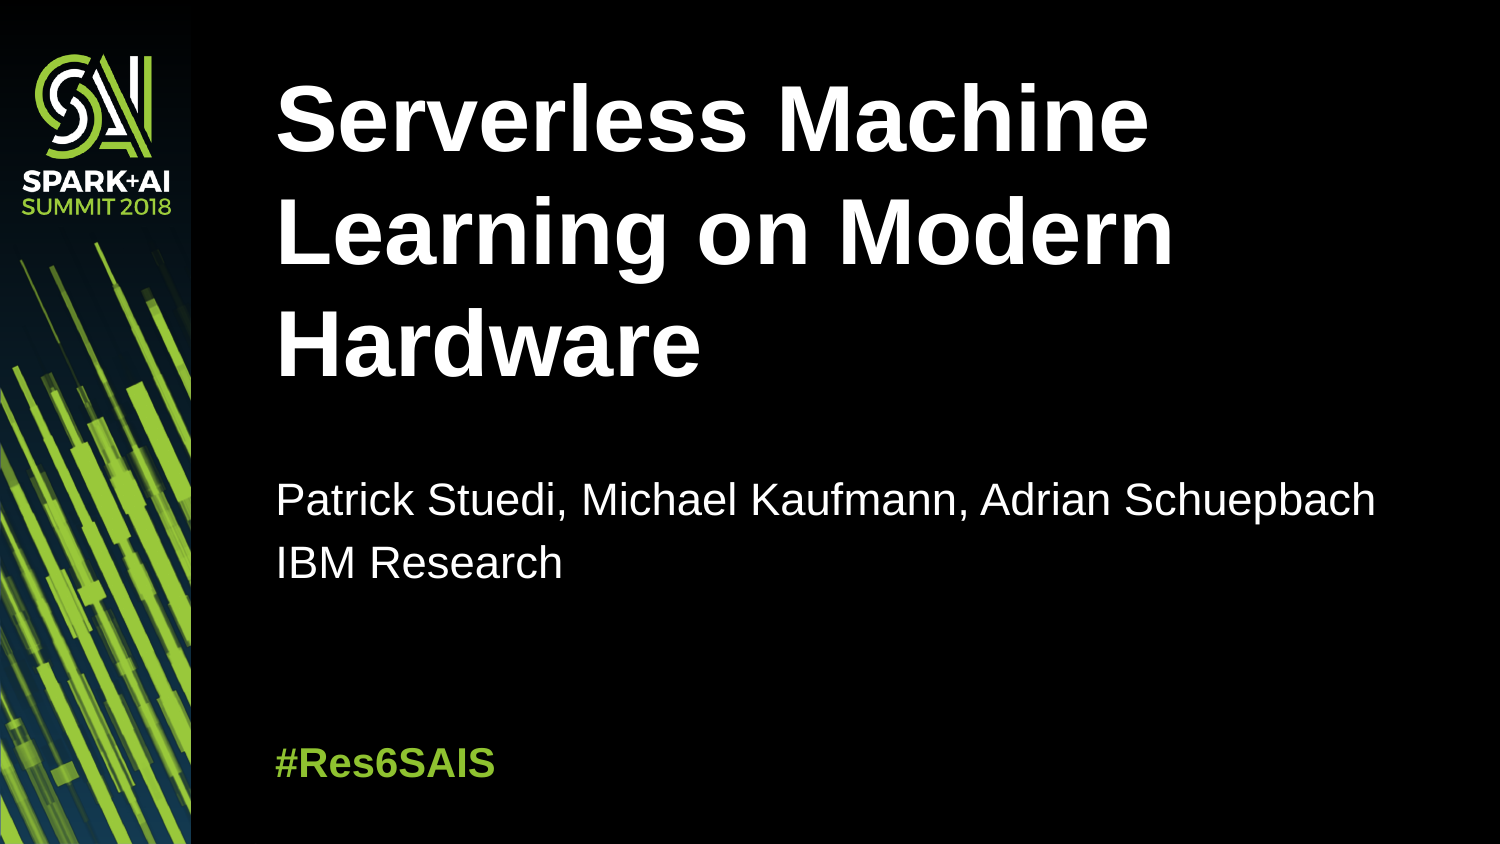

Serverless Machine Learning on Modern Hardware
# Patrick Stuedi, Michael Kaufmann, Adrian Schuepbach
IBM Research
#Res6SAIS